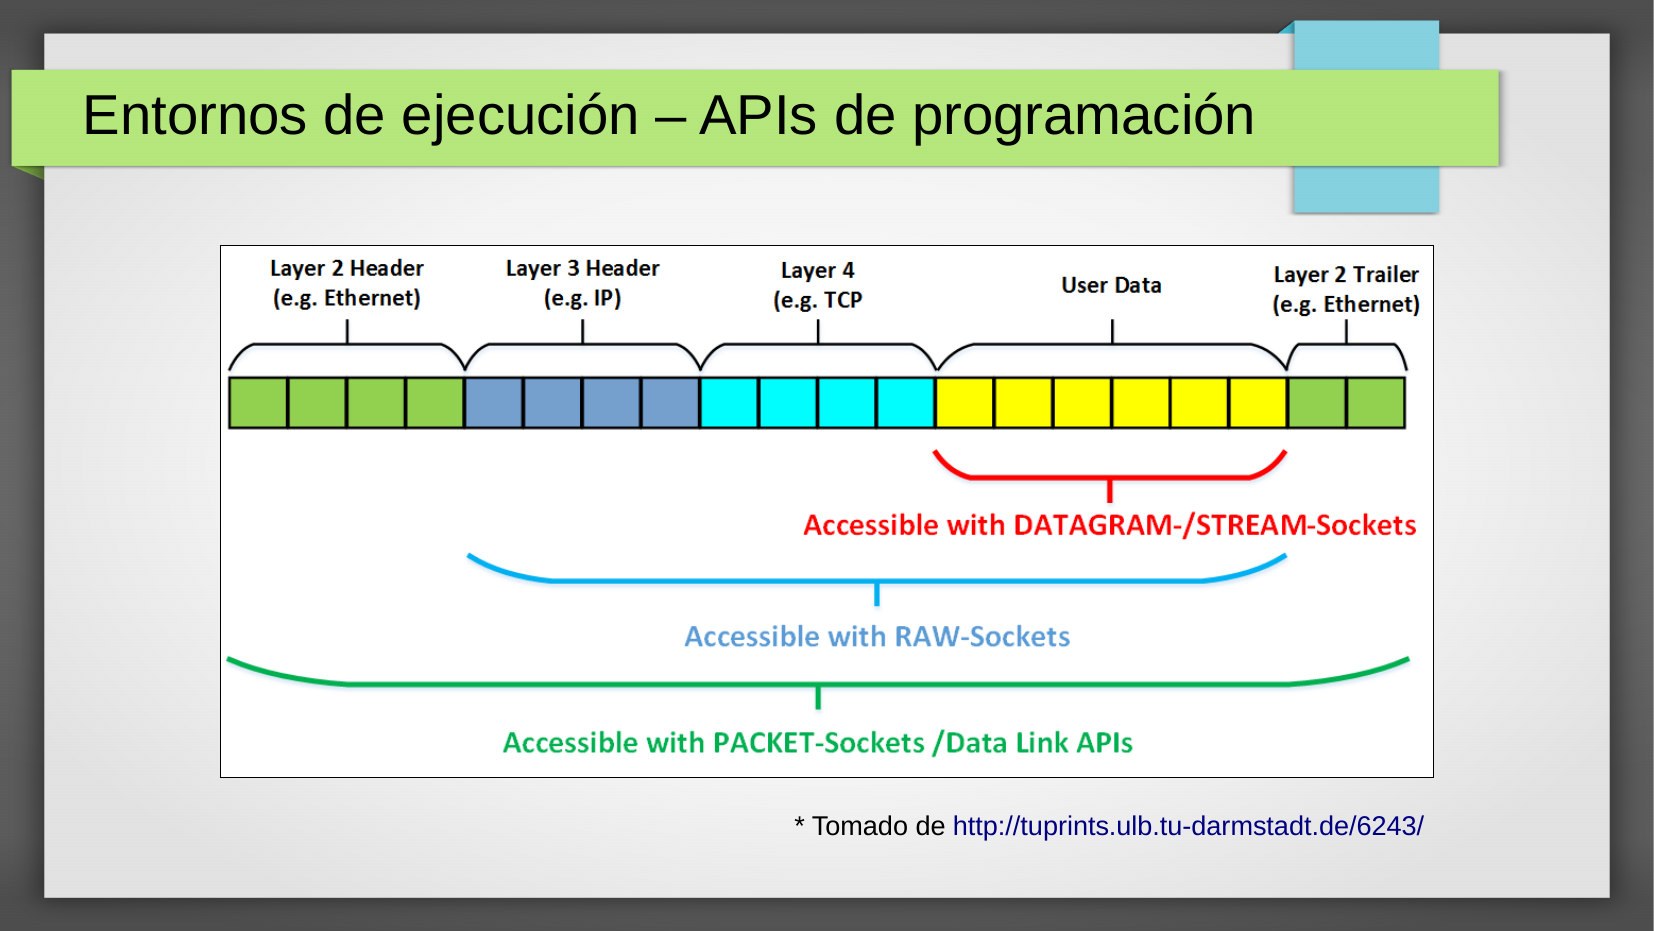

# Entornos de ejecución – APIs de programación
* Tomado de http://tuprints.ulb.tu-darmstadt.de/6243/